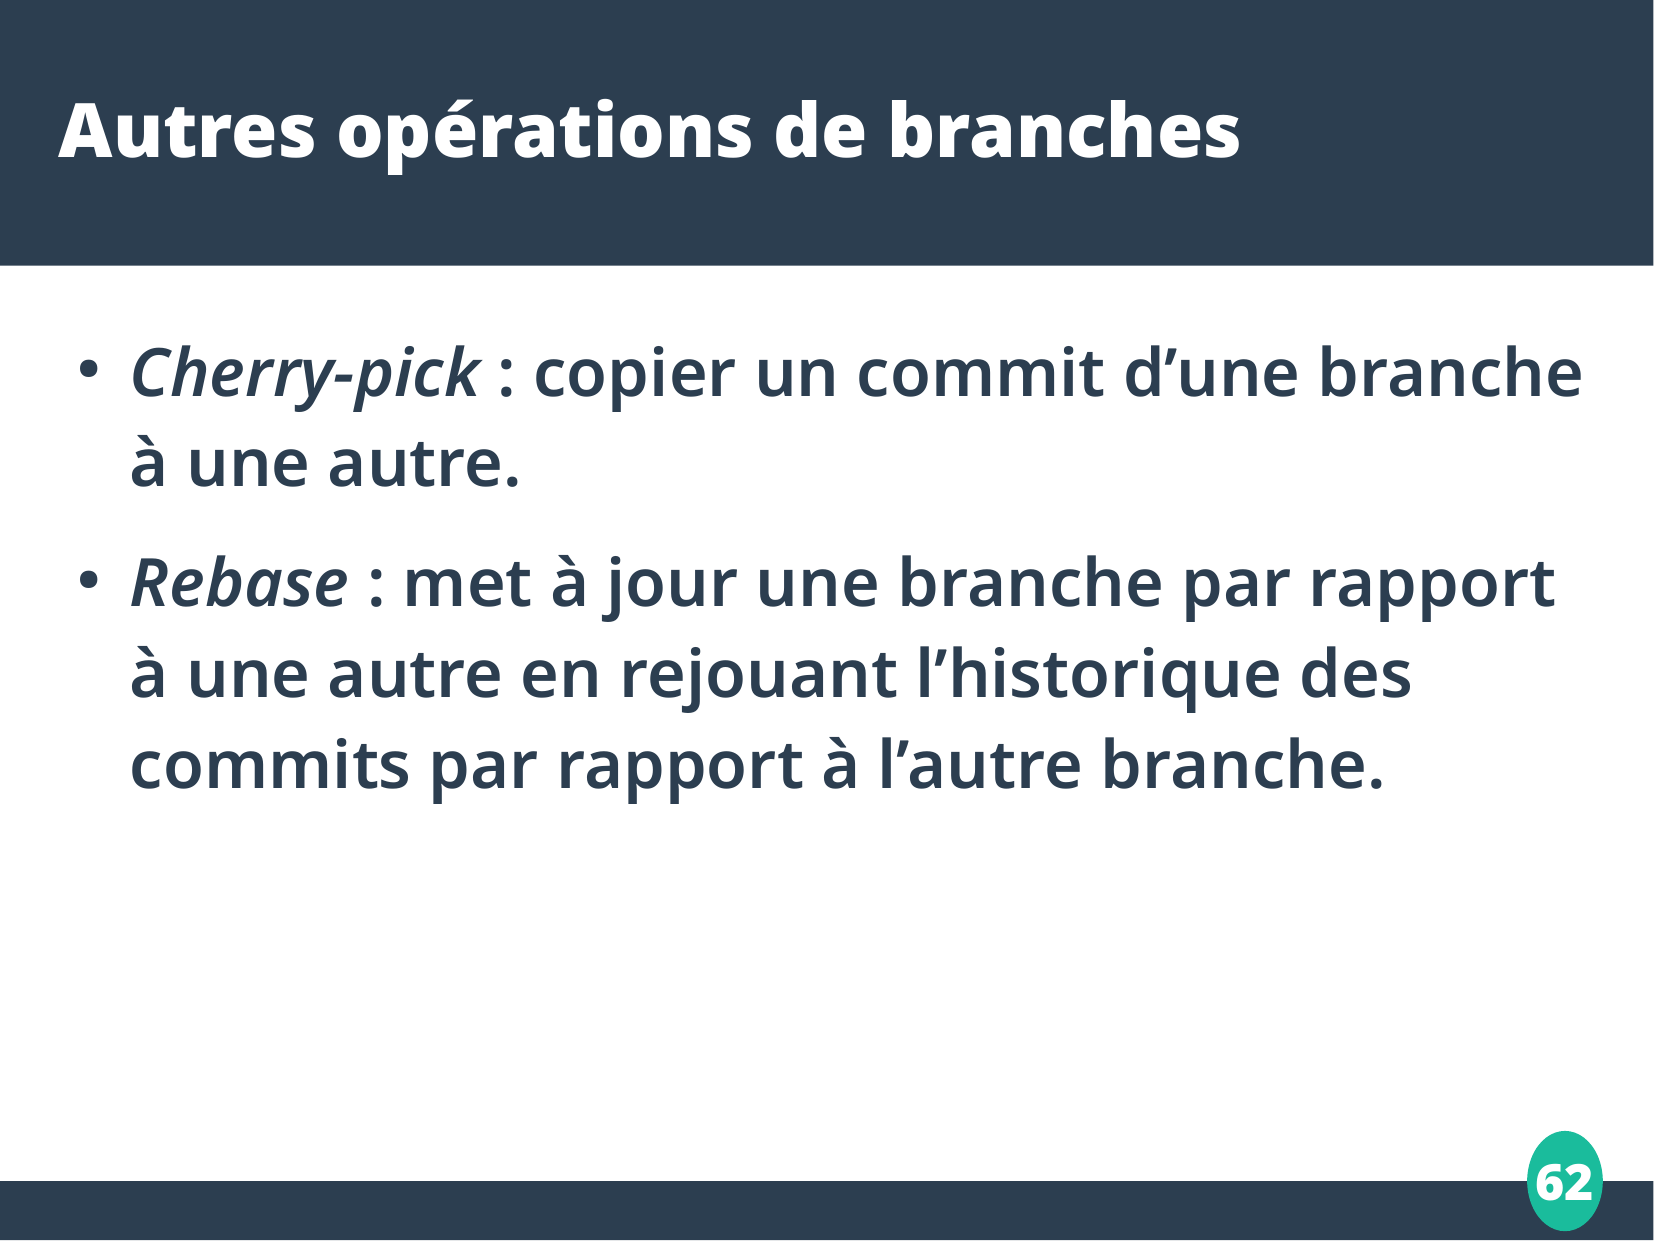

# Autres opérations de branches
Cherry-pick : copier un commit d’une branche à une autre.
Rebase : met à jour une branche par rapport à une autre en rejouant l’historique des commits par rapport à l’autre branche.